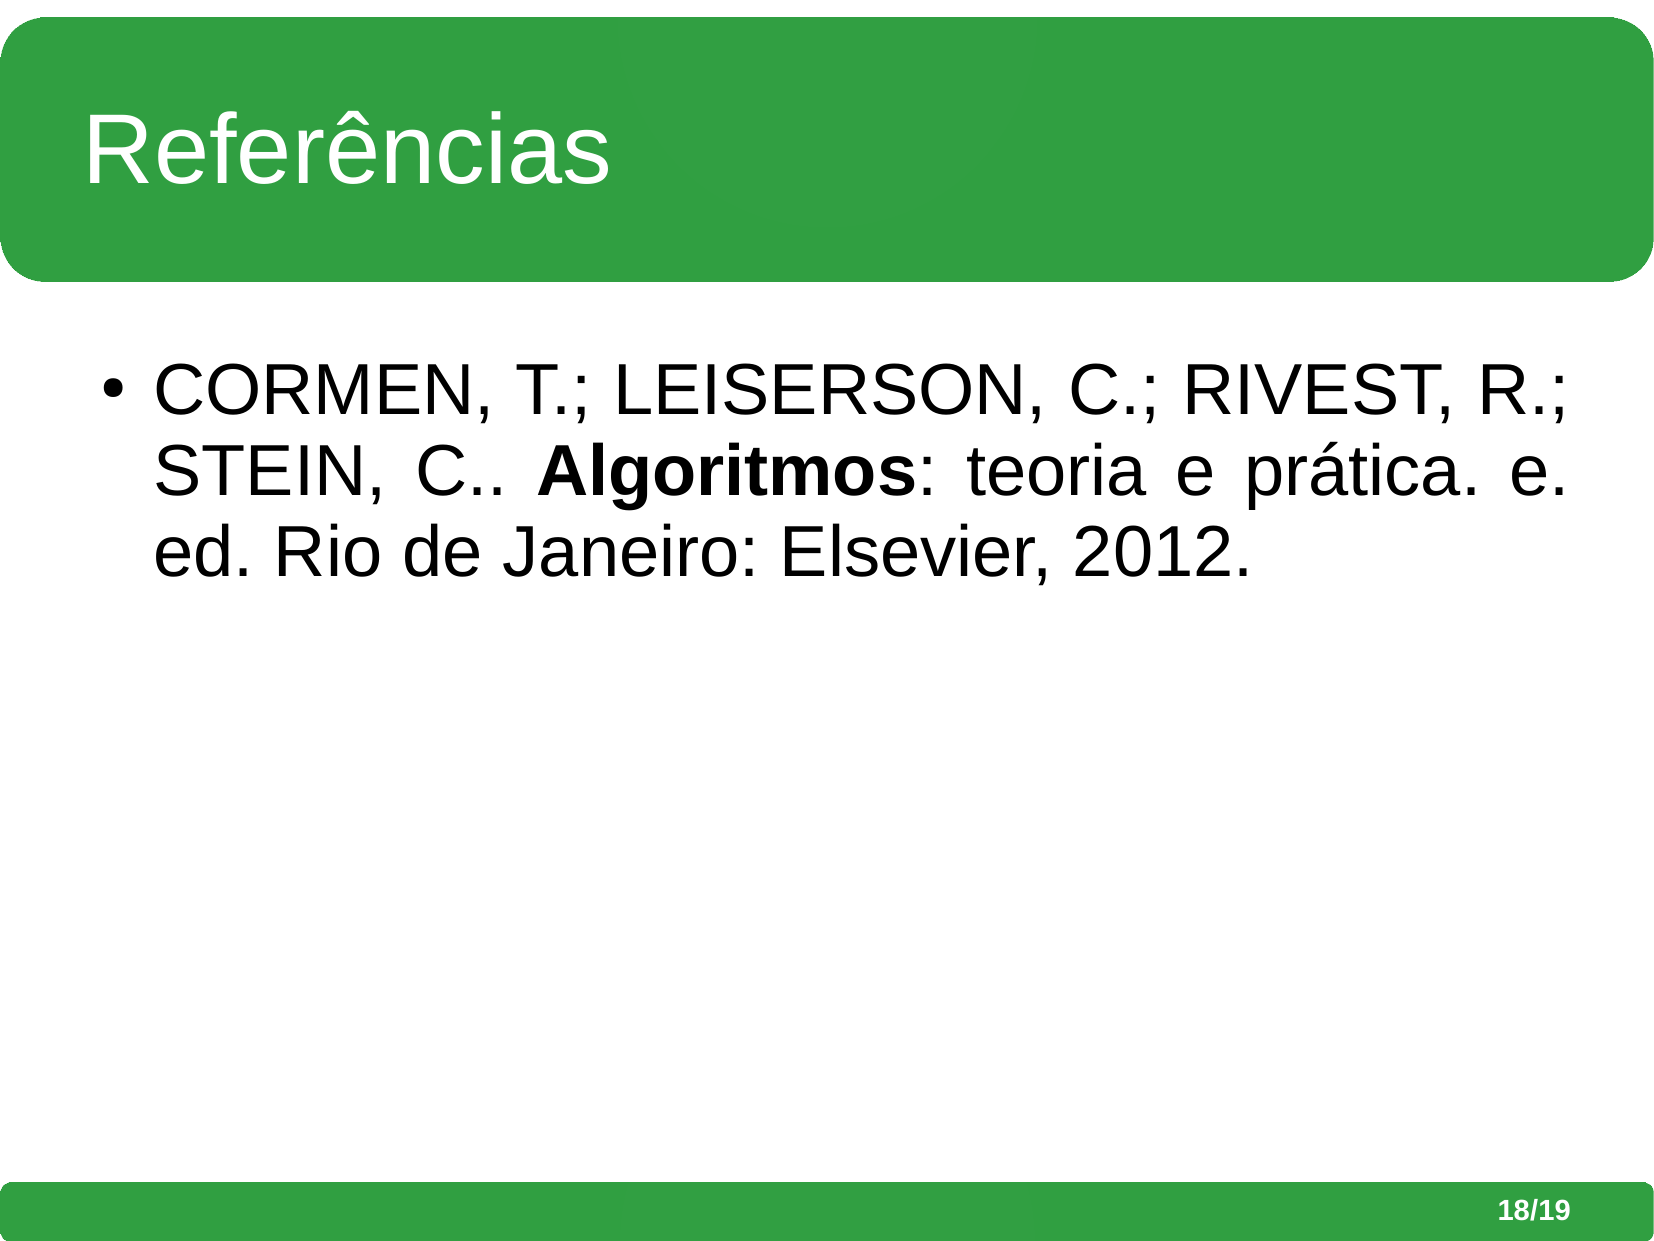

# Referências
CORMEN, T.; LEISERSON, C.; RIVEST, R.; STEIN, C.. Algoritmos: teoria e prática. e. ed. Rio de Janeiro: Elsevier, 2012.
18